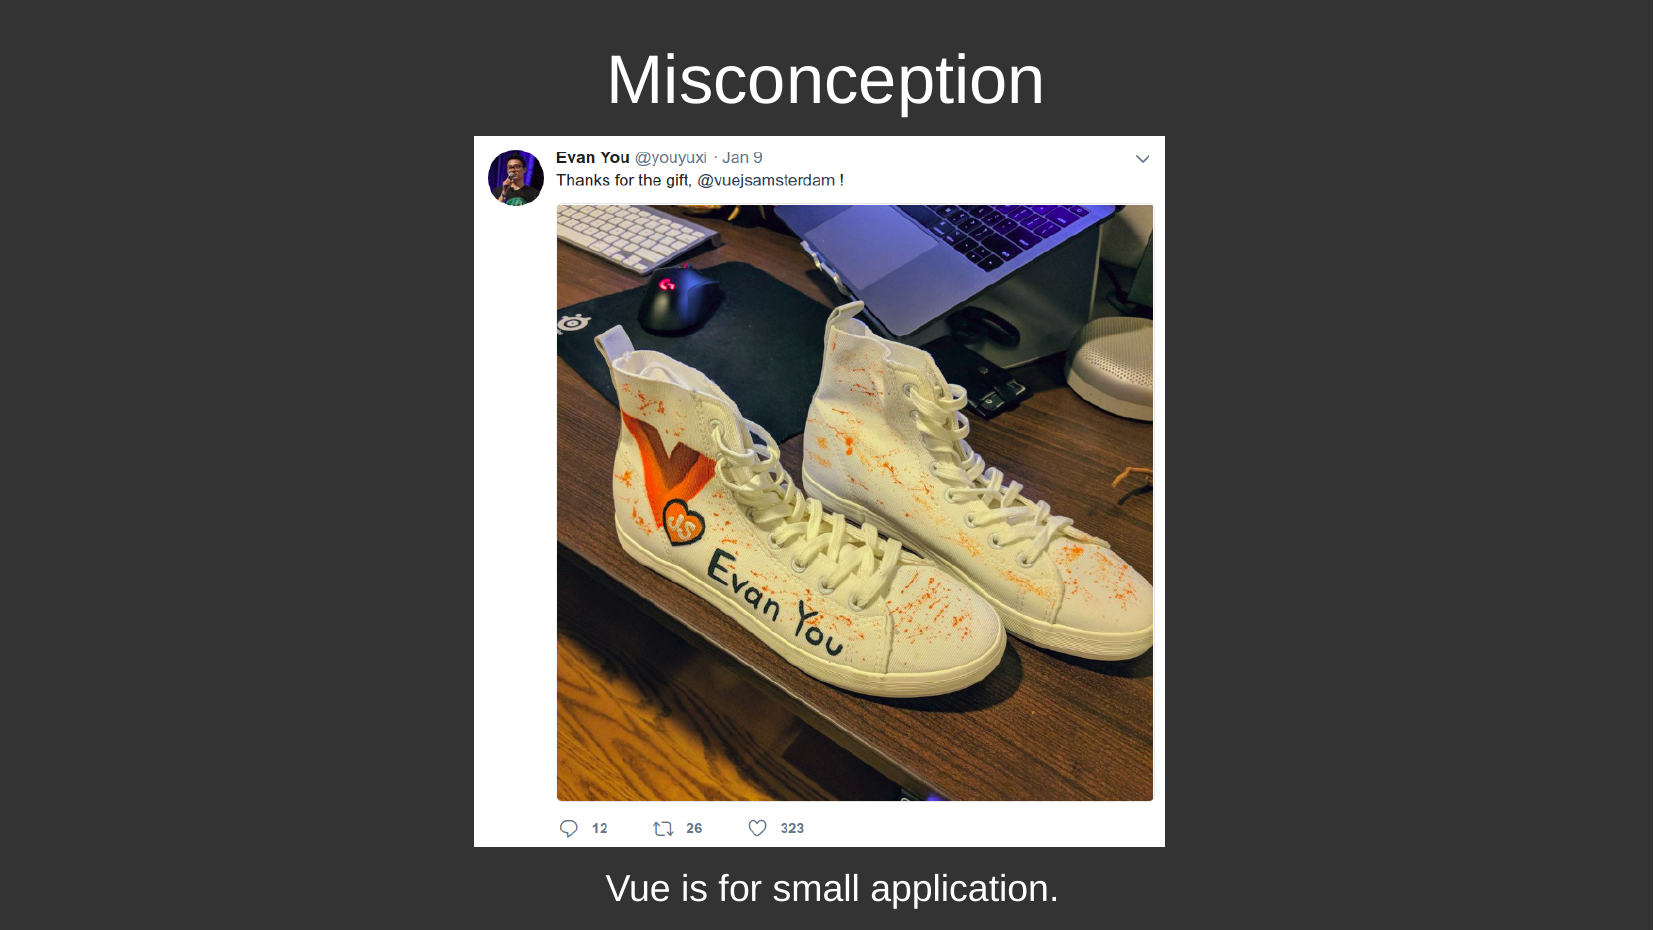

# Misconception
Vue is for small application.
~= ticks => politics